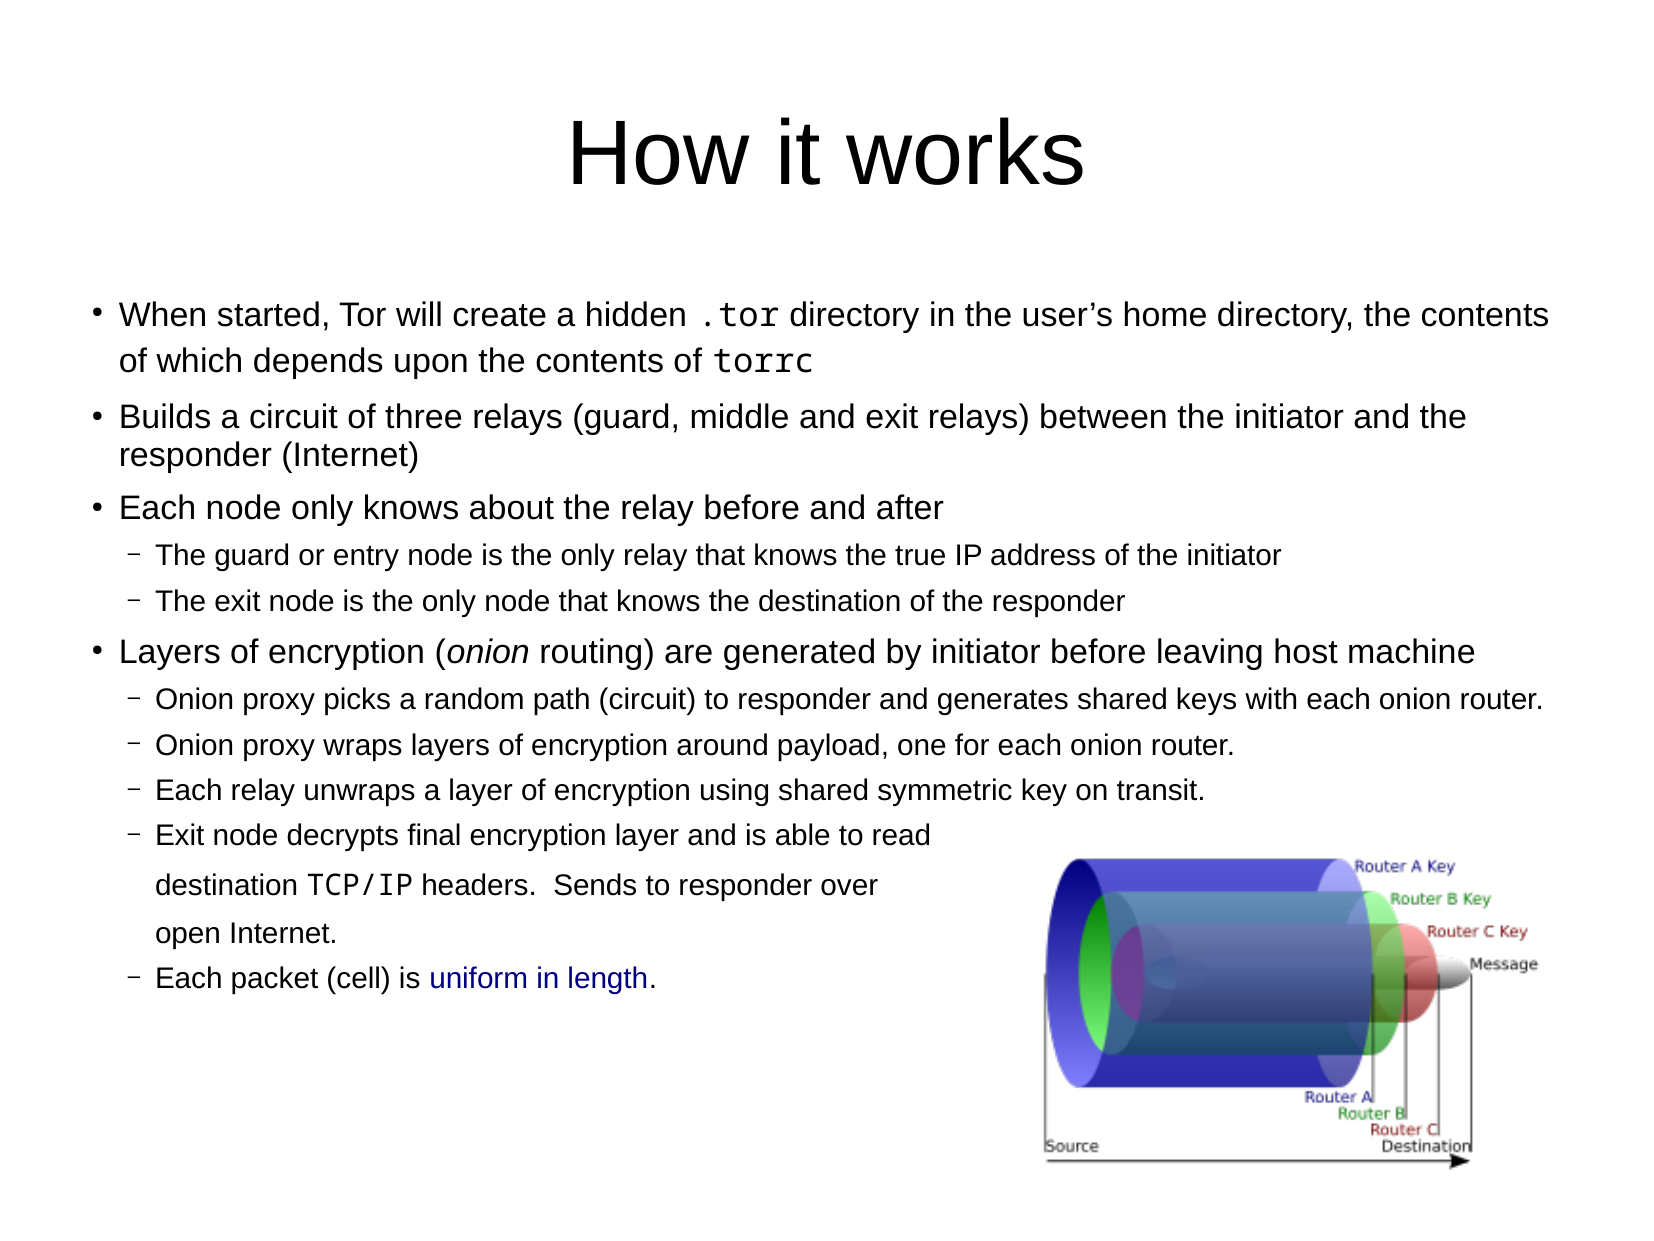

# How it works
When started, Tor will create a hidden .tor directory in the user’s home directory, the contents of which depends upon the contents of torrc
Builds a circuit of three relays (guard, middle and exit relays) between the initiator and the responder (Internet)
Each node only knows about the relay before and after
The guard or entry node is the only relay that knows the true IP address of the initiator
The exit node is the only node that knows the destination of the responder
Layers of encryption (onion routing) are generated by initiator before leaving host machine
Onion proxy picks a random path (circuit) to responder and generates shared keys with each onion router.
Onion proxy wraps layers of encryption around payload, one for each onion router.
Each relay unwraps a layer of encryption using shared symmetric key on transit.
Exit node decrypts final encryption layer and is able to read
destination TCP/IP headers. Sends to responder over
open Internet.
Each packet (cell) is uniform in length.